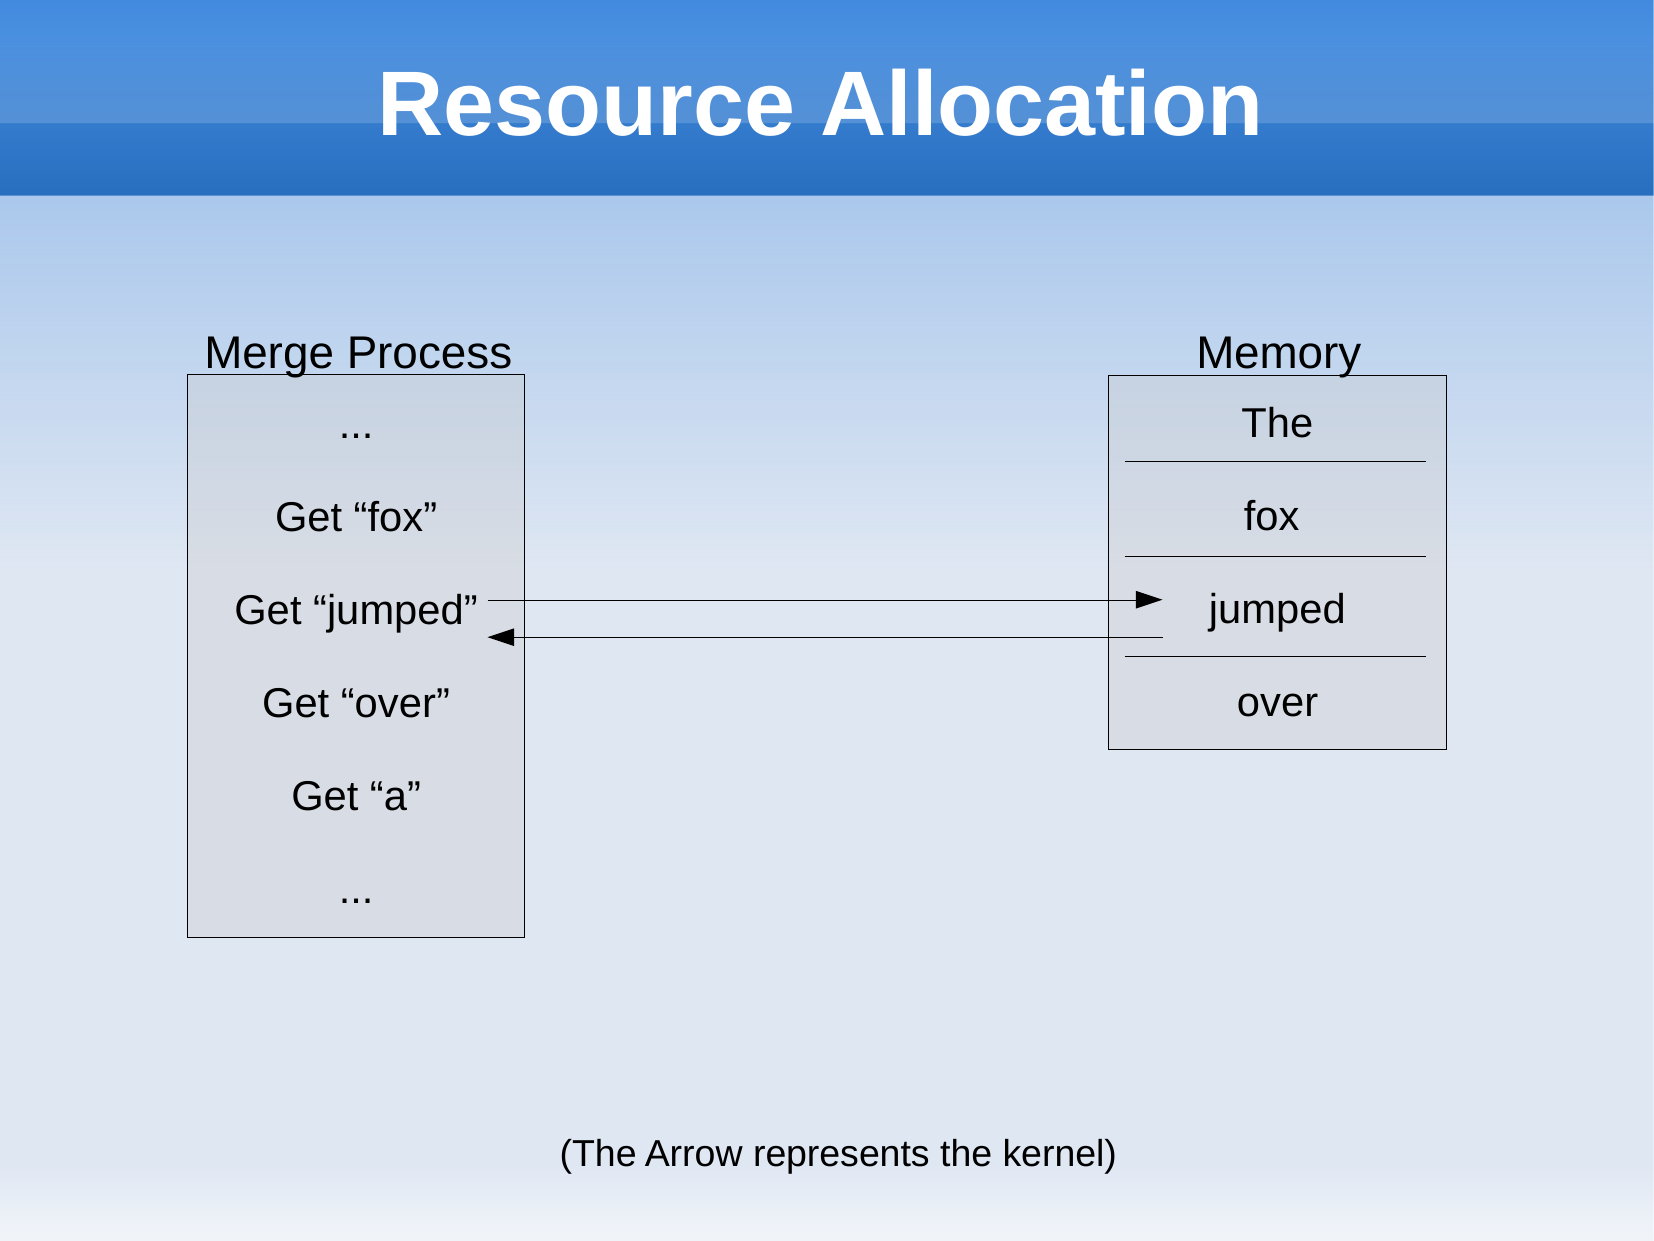

# Resource Allocation
Merge Process
Memory
...
Get “fox”
Get “jumped”
Get “over”
Get “a”
...
The
fox
jumped
over
(The Arrow represents the kernel)